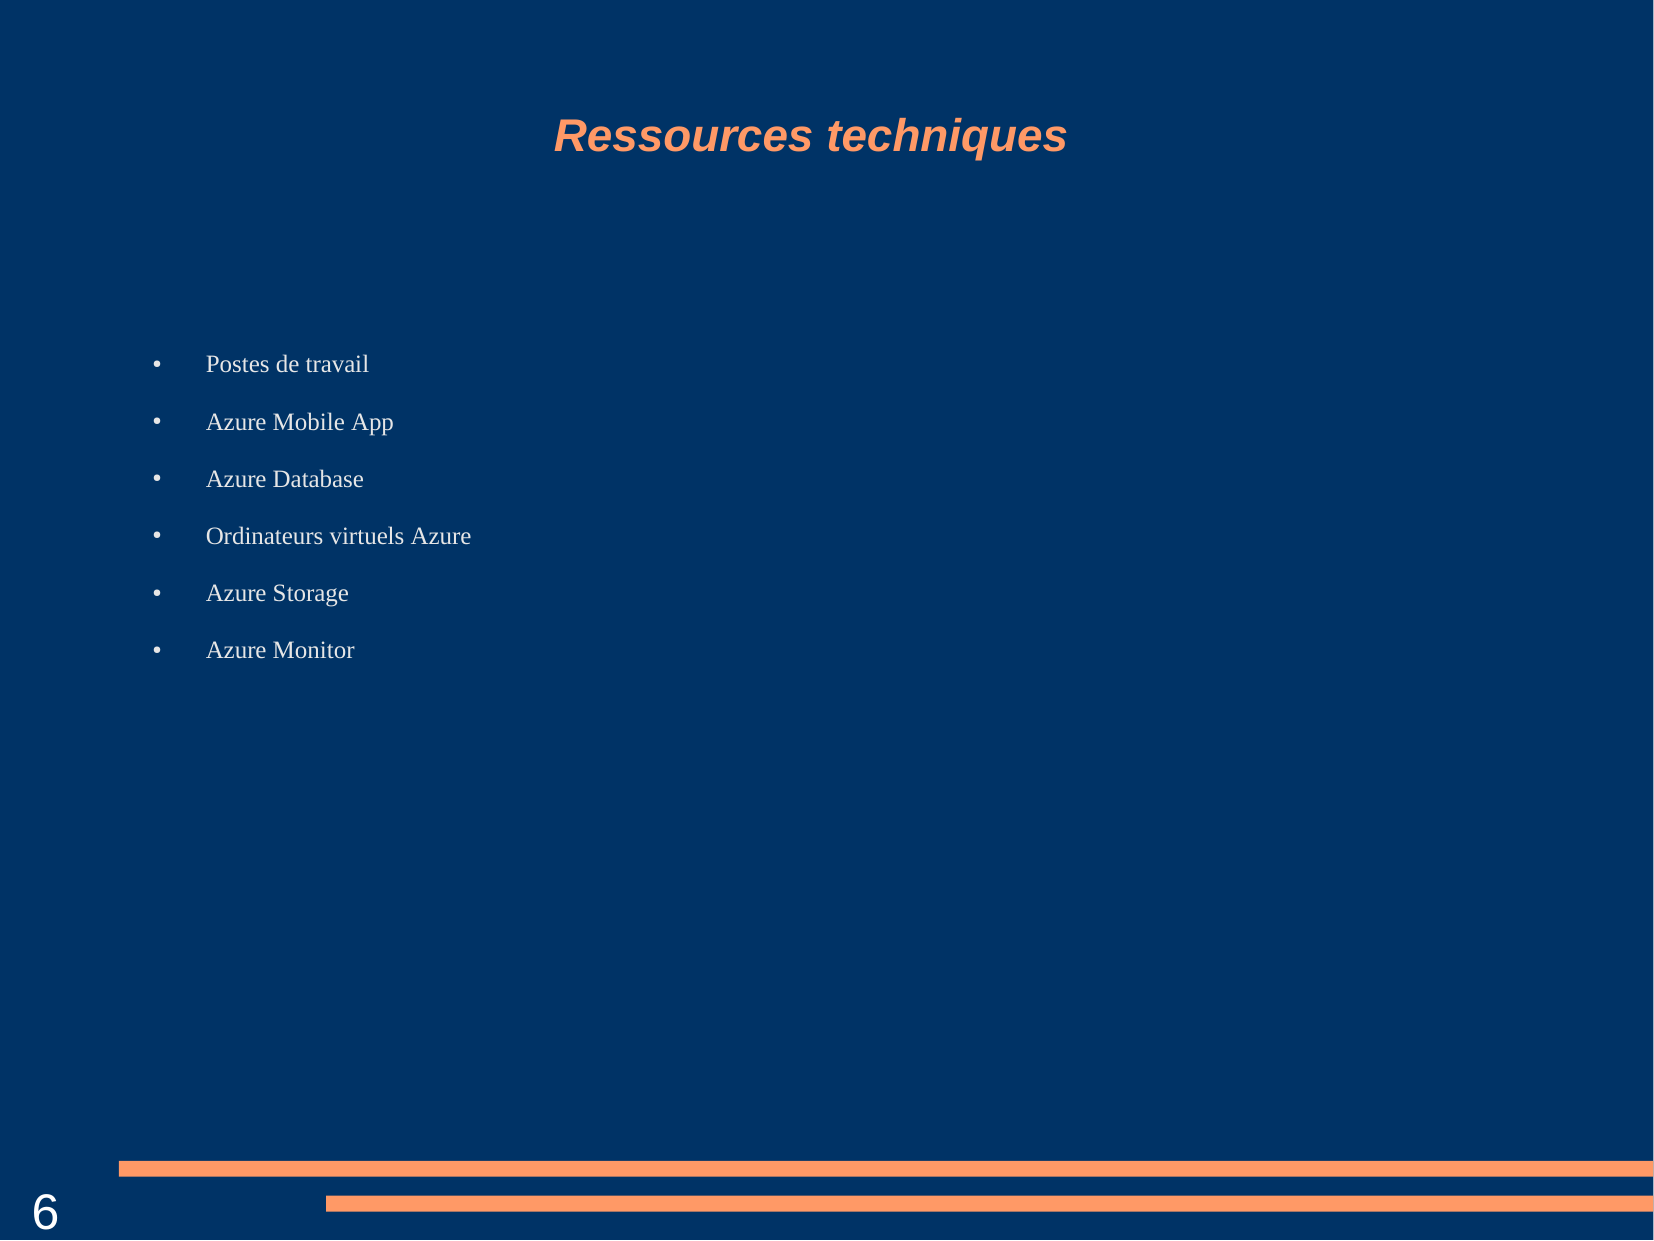

Ressources techniques
# Postes de travail
Azure Mobile App
Azure Database
Ordinateurs virtuels Azure
Azure Storage
Azure Monitor